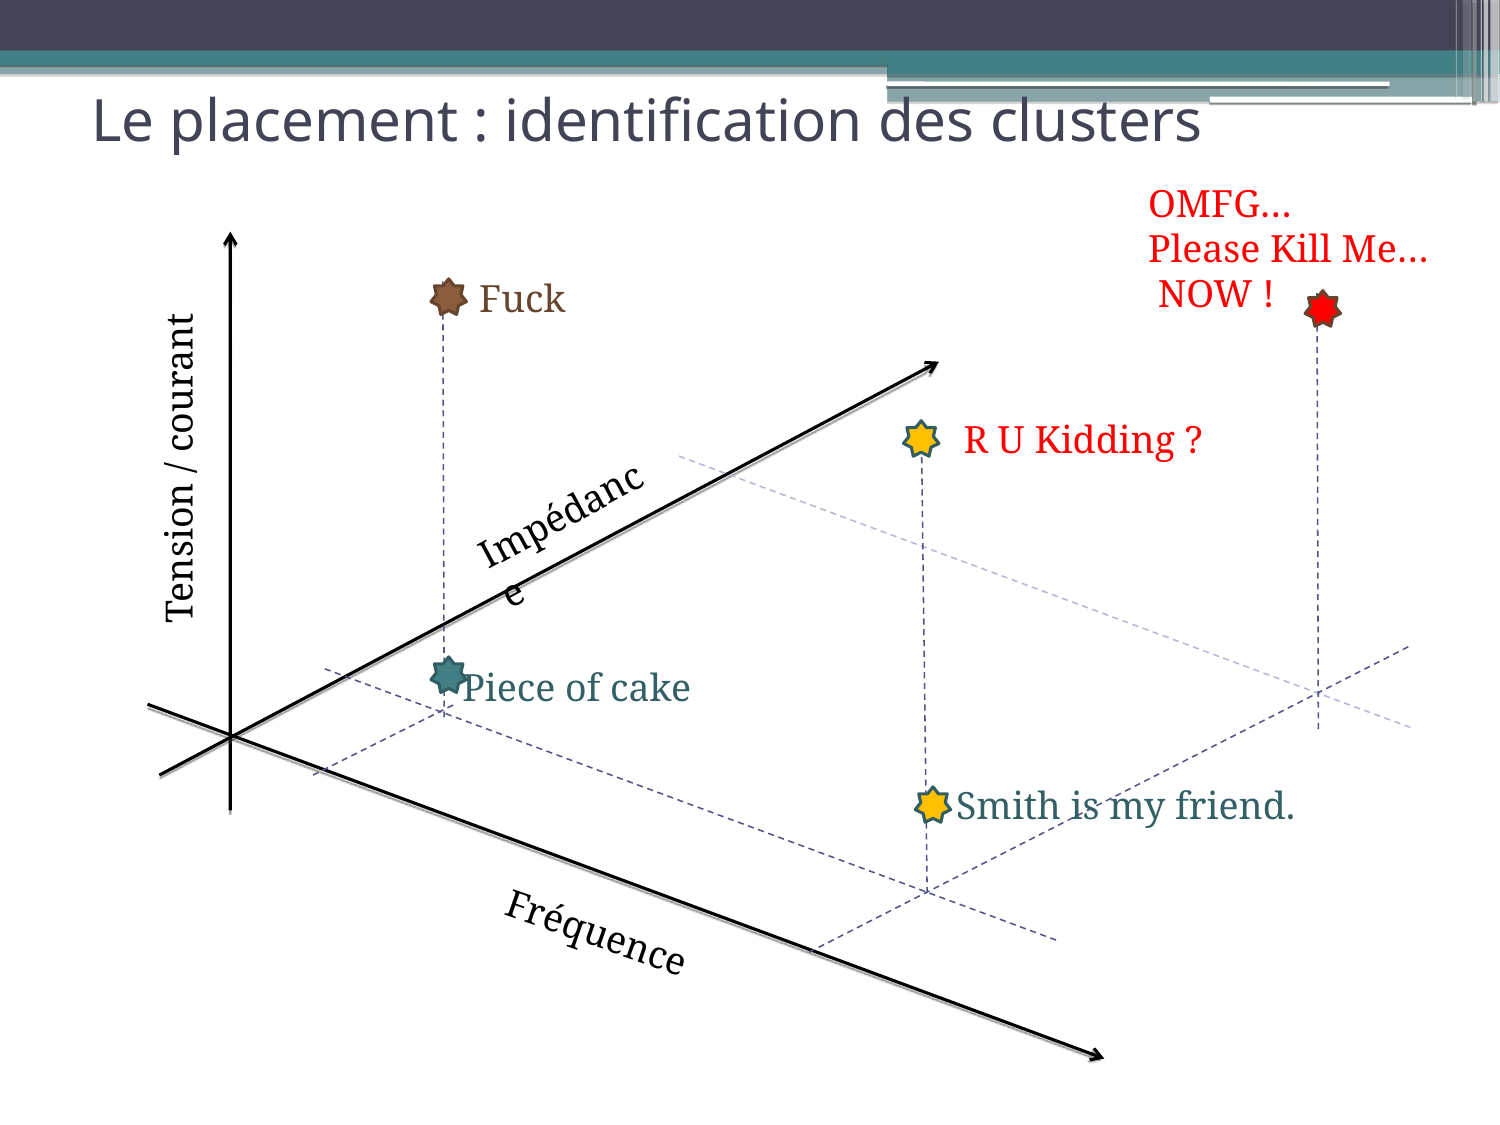

# Le placement : identification des clusters
OMFG…
Please Kill Me…
 NOW !
Fuck
R U Kidding ?
Tension / courant
Impédance
Piece of cake
Smith is my friend.
Fréquence